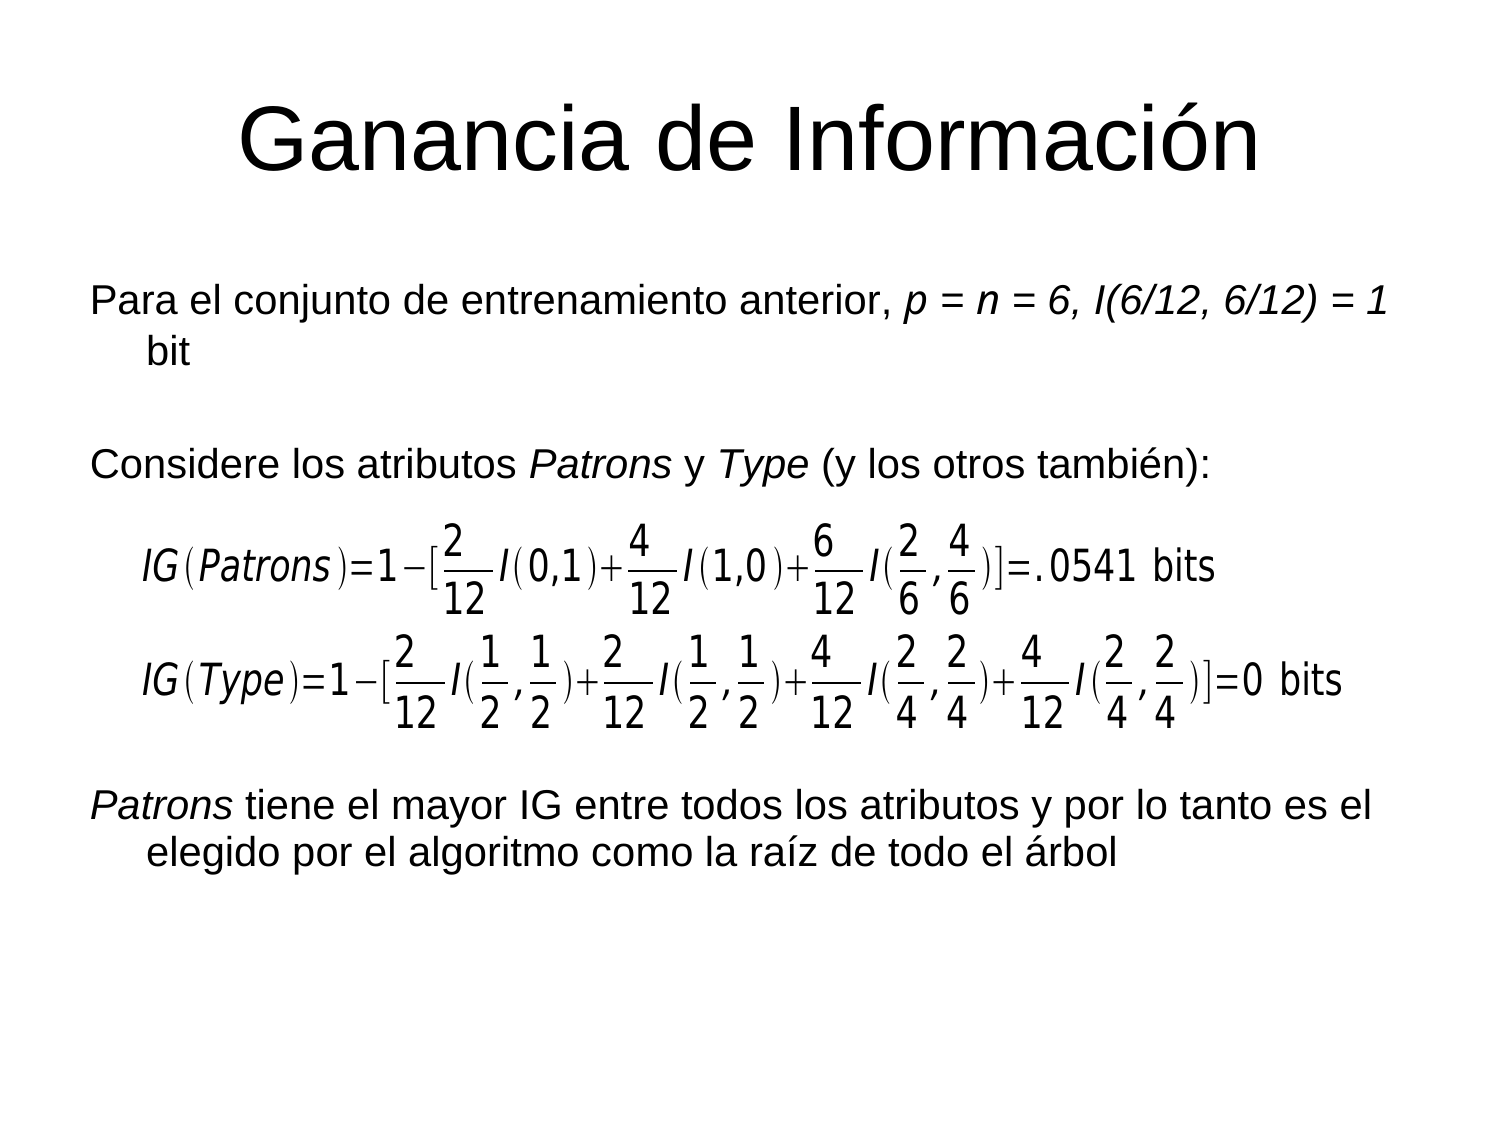

# Ganancia de Información
Para el conjunto de entrenamiento anterior, p = n = 6, I(6/12, 6/12) = 1 bit
Considere los atributos Patrons y Type (y los otros también):
Patrons tiene el mayor IG entre todos los atributos y por lo tanto es el elegido por el algoritmo como la raíz de todo el árbol